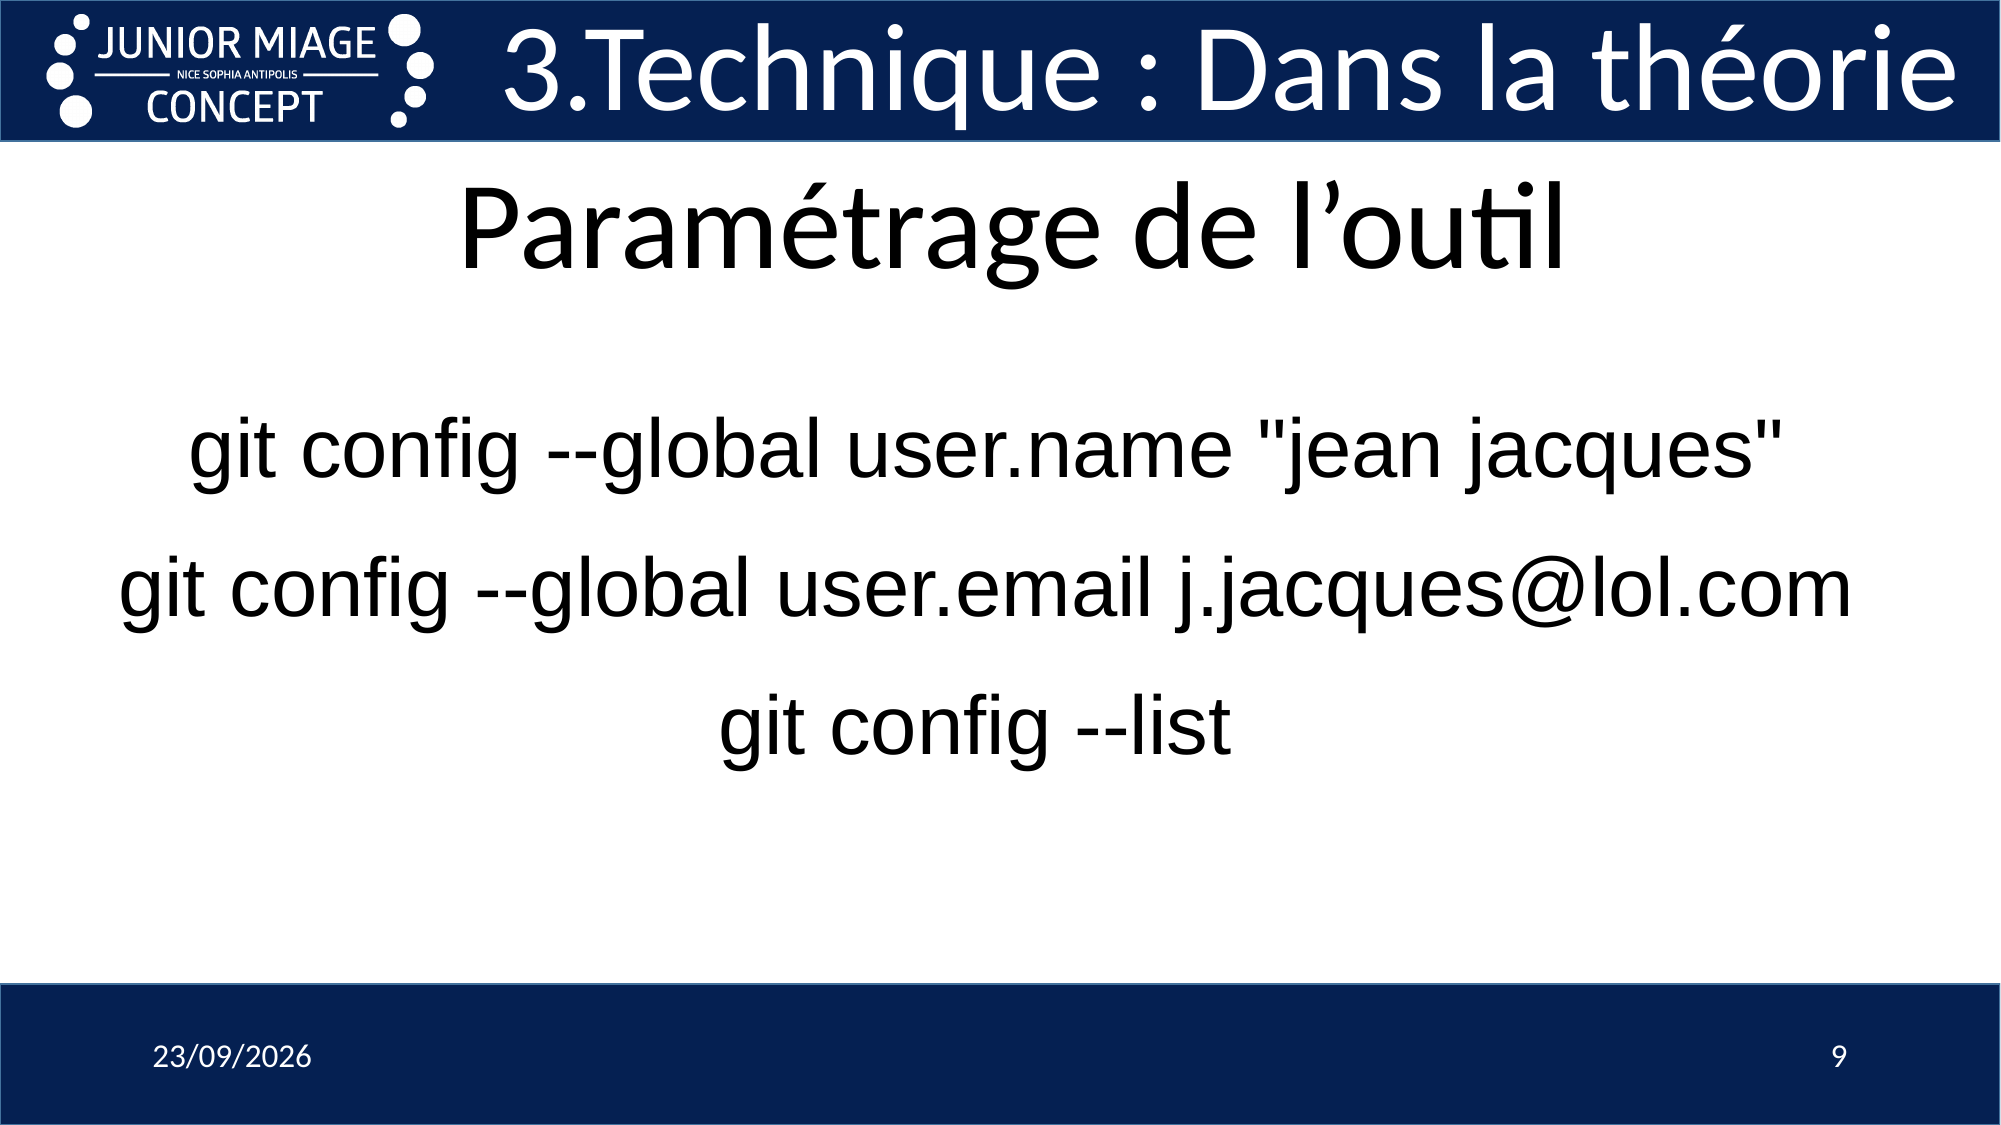

3.Technique : Dans la théorie
Paramétrage de l’outil
#
git config --global user.name "jean jacques"
git config --global user.email j.jacques@lol.com
git config --list